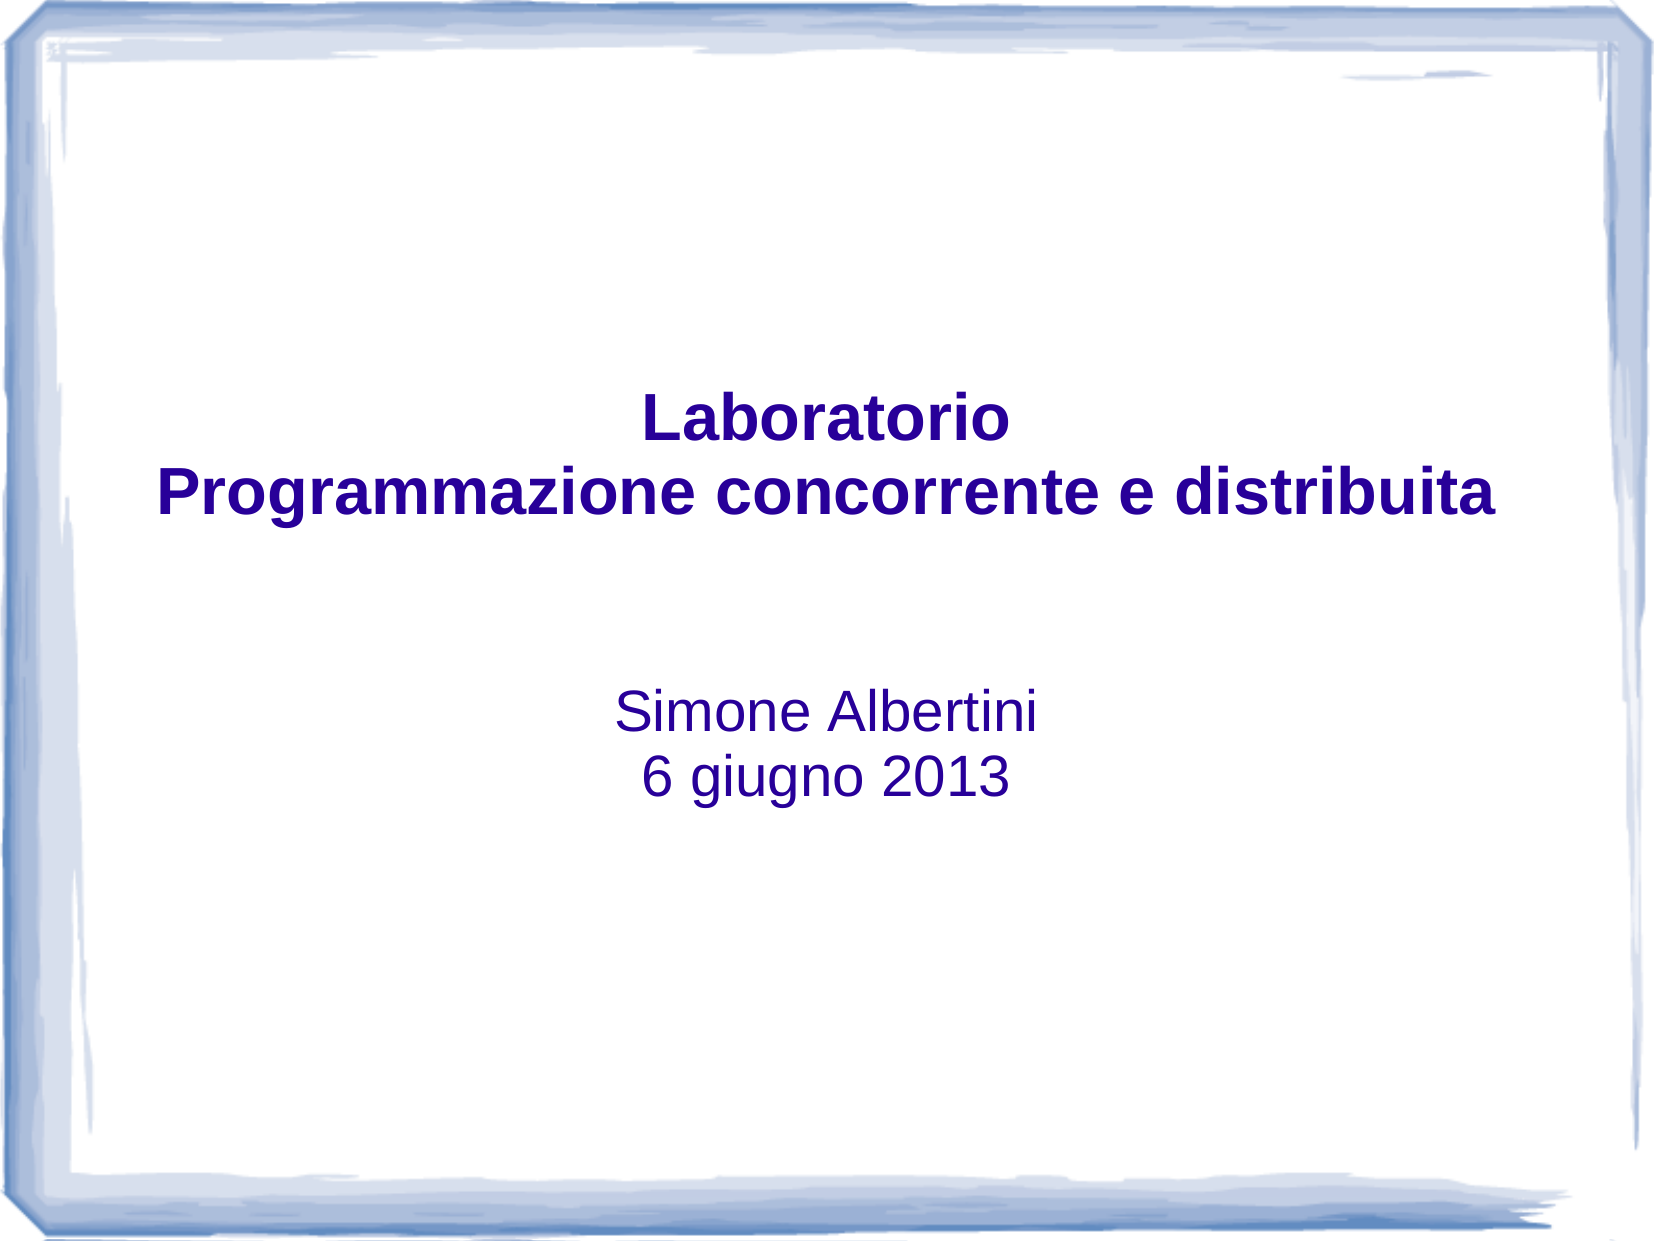

# Laboratorio
Programmazione concorrente e distribuita
Simone Albertini
6 giugno 2013